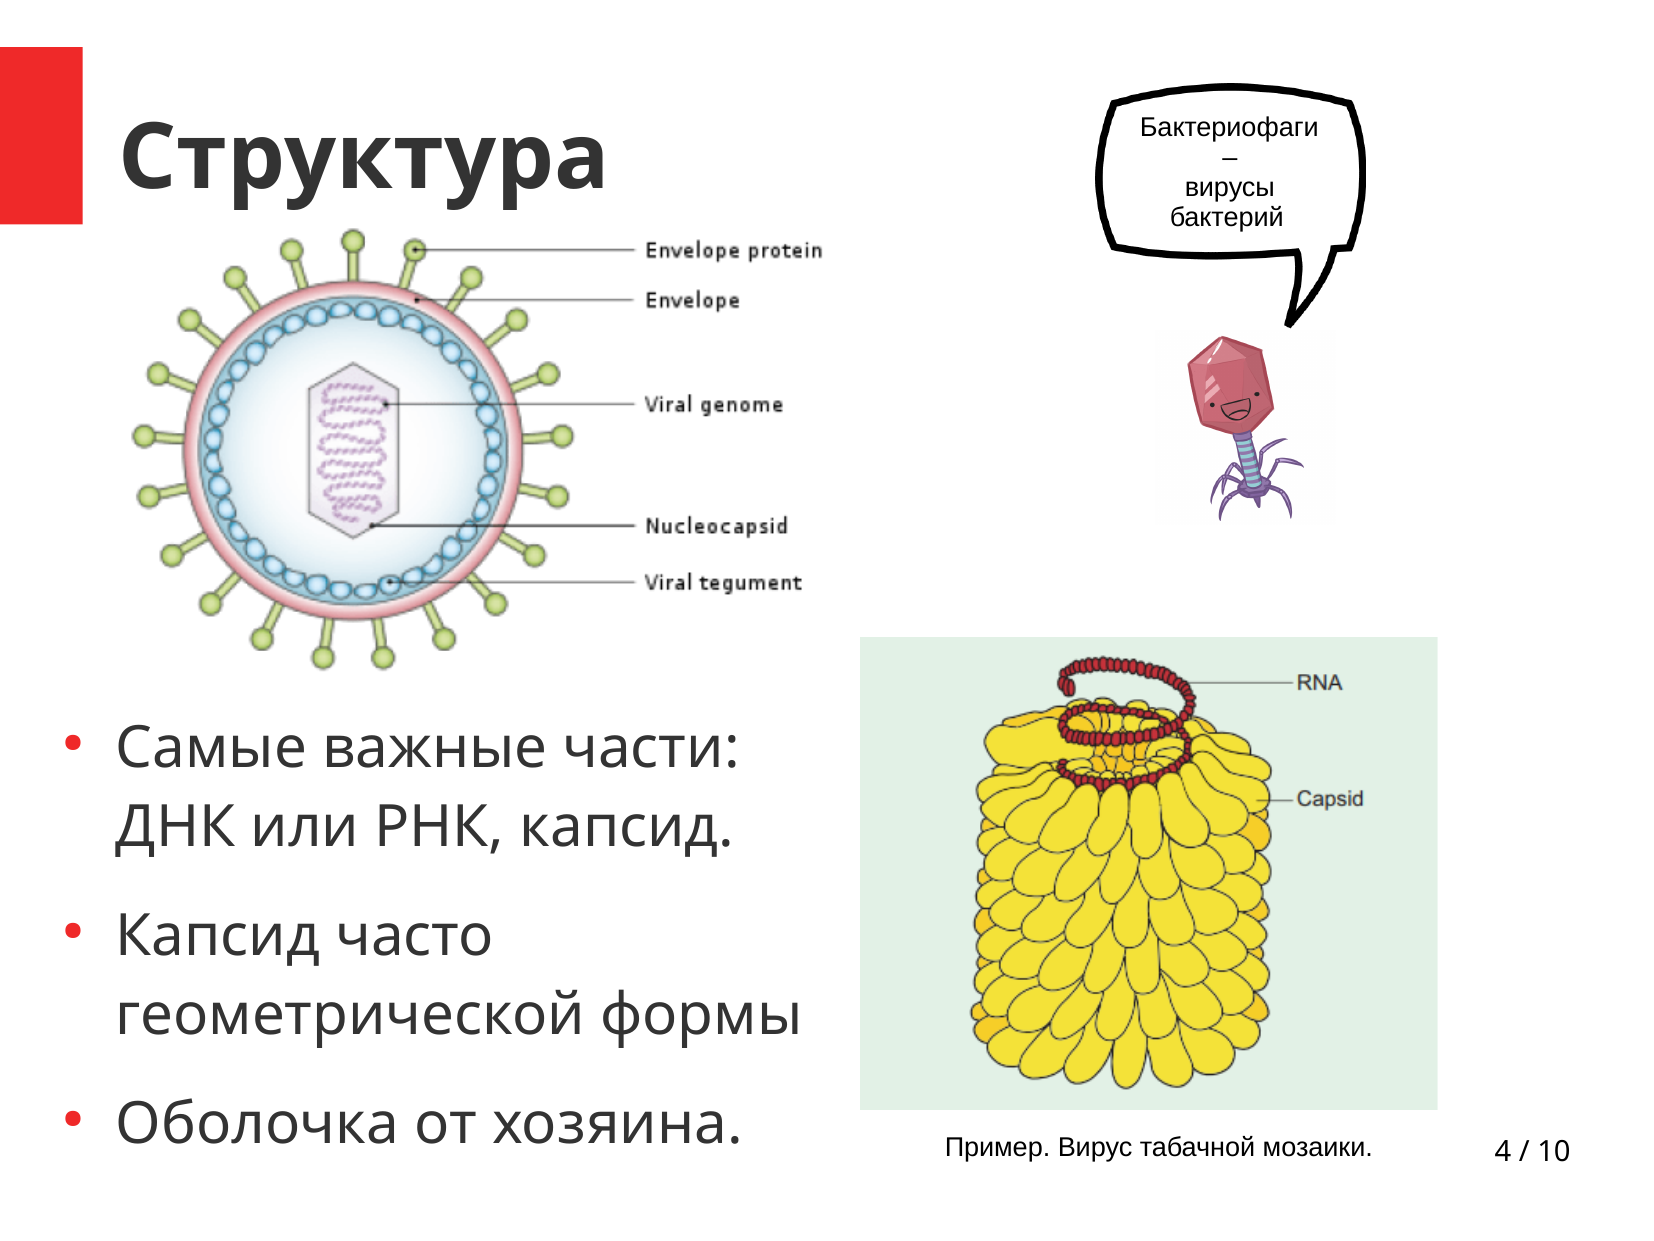

# Структура
Бактериофаги –
 вирусы бактерий
Самые важные части: ДНК или РНК, капсид.
Капсид часто геометрической формы
Оболочка от хозяина.
Пример. Вирус табачной мозаики.
4